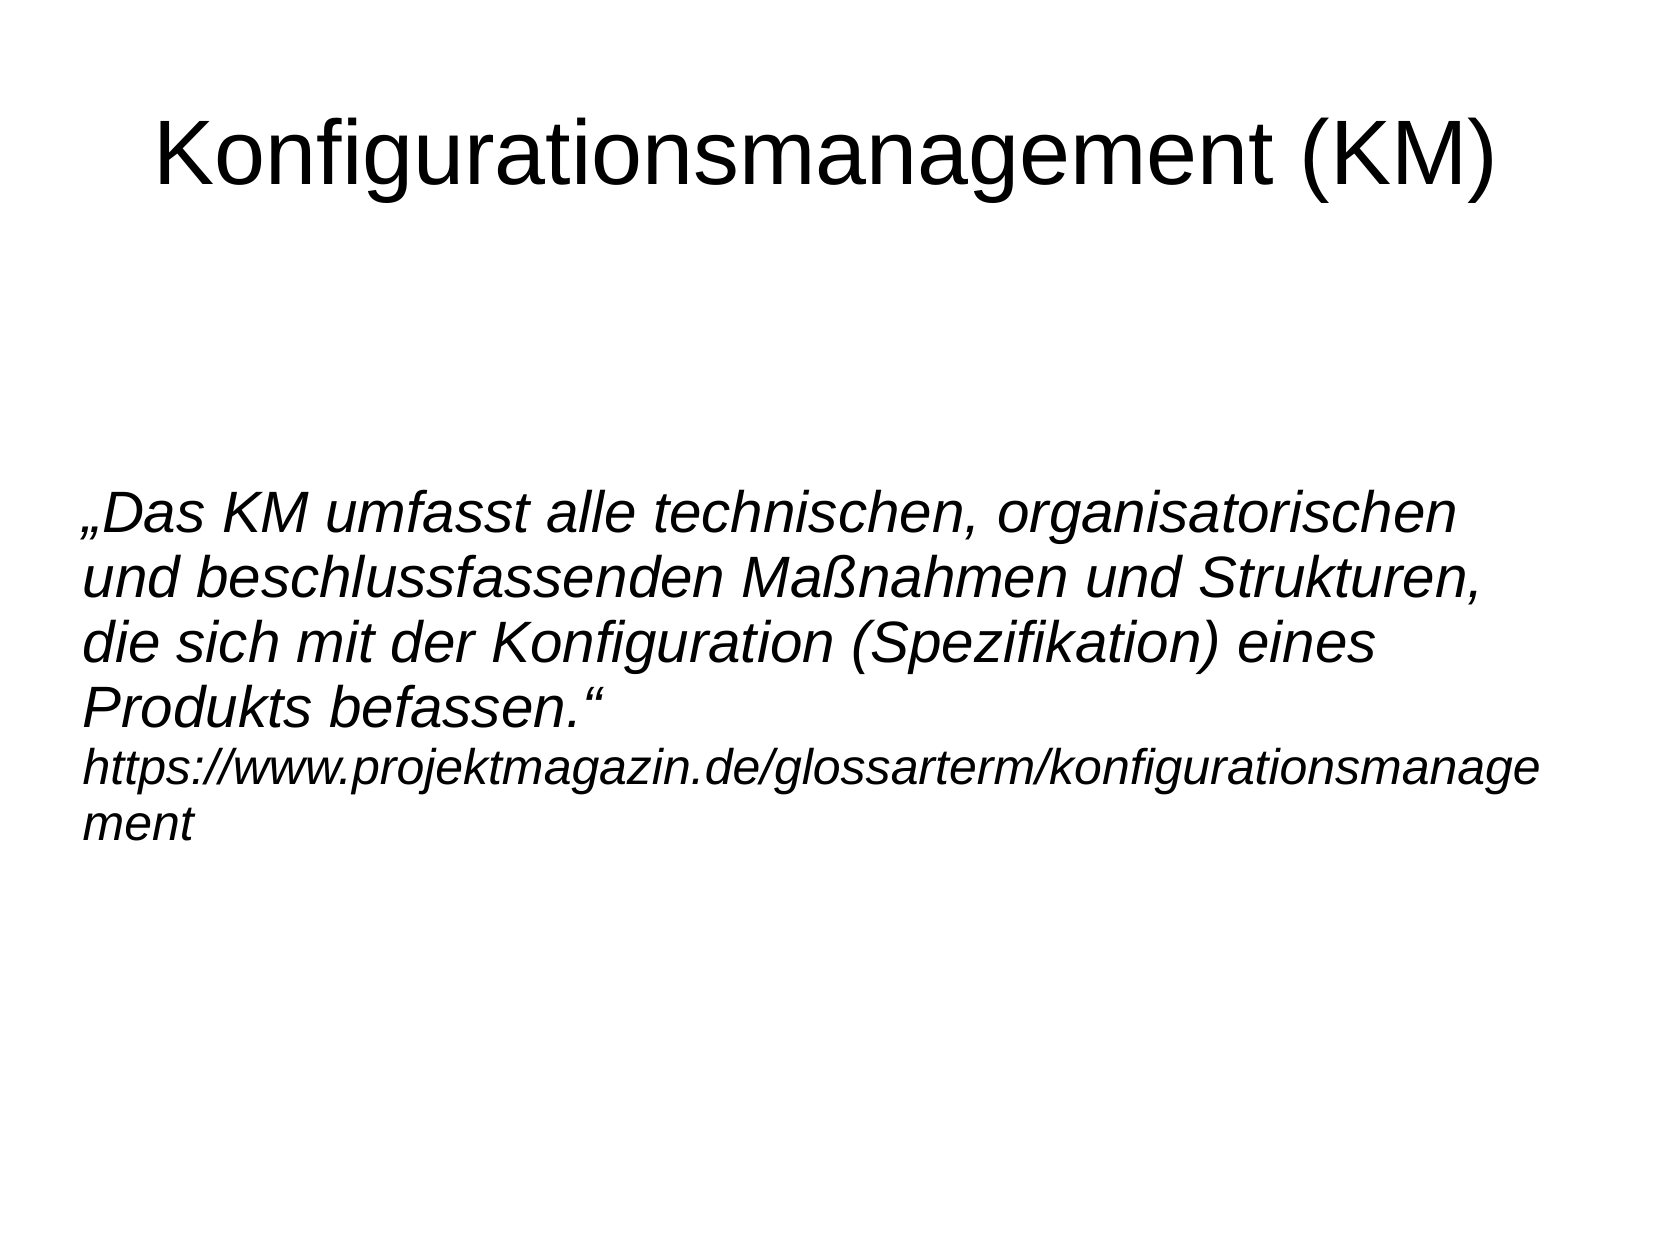

# Konfigurationsmanagement (KM)
„Das KM umfasst alle technischen, organisatorischen und beschlussfassenden Maßnahmen und Strukturen, die sich mit der Konfiguration (Spezifikation) eines Produkts befassen.“
https://www.projektmagazin.de/glossarterm/konfigurationsmanagement